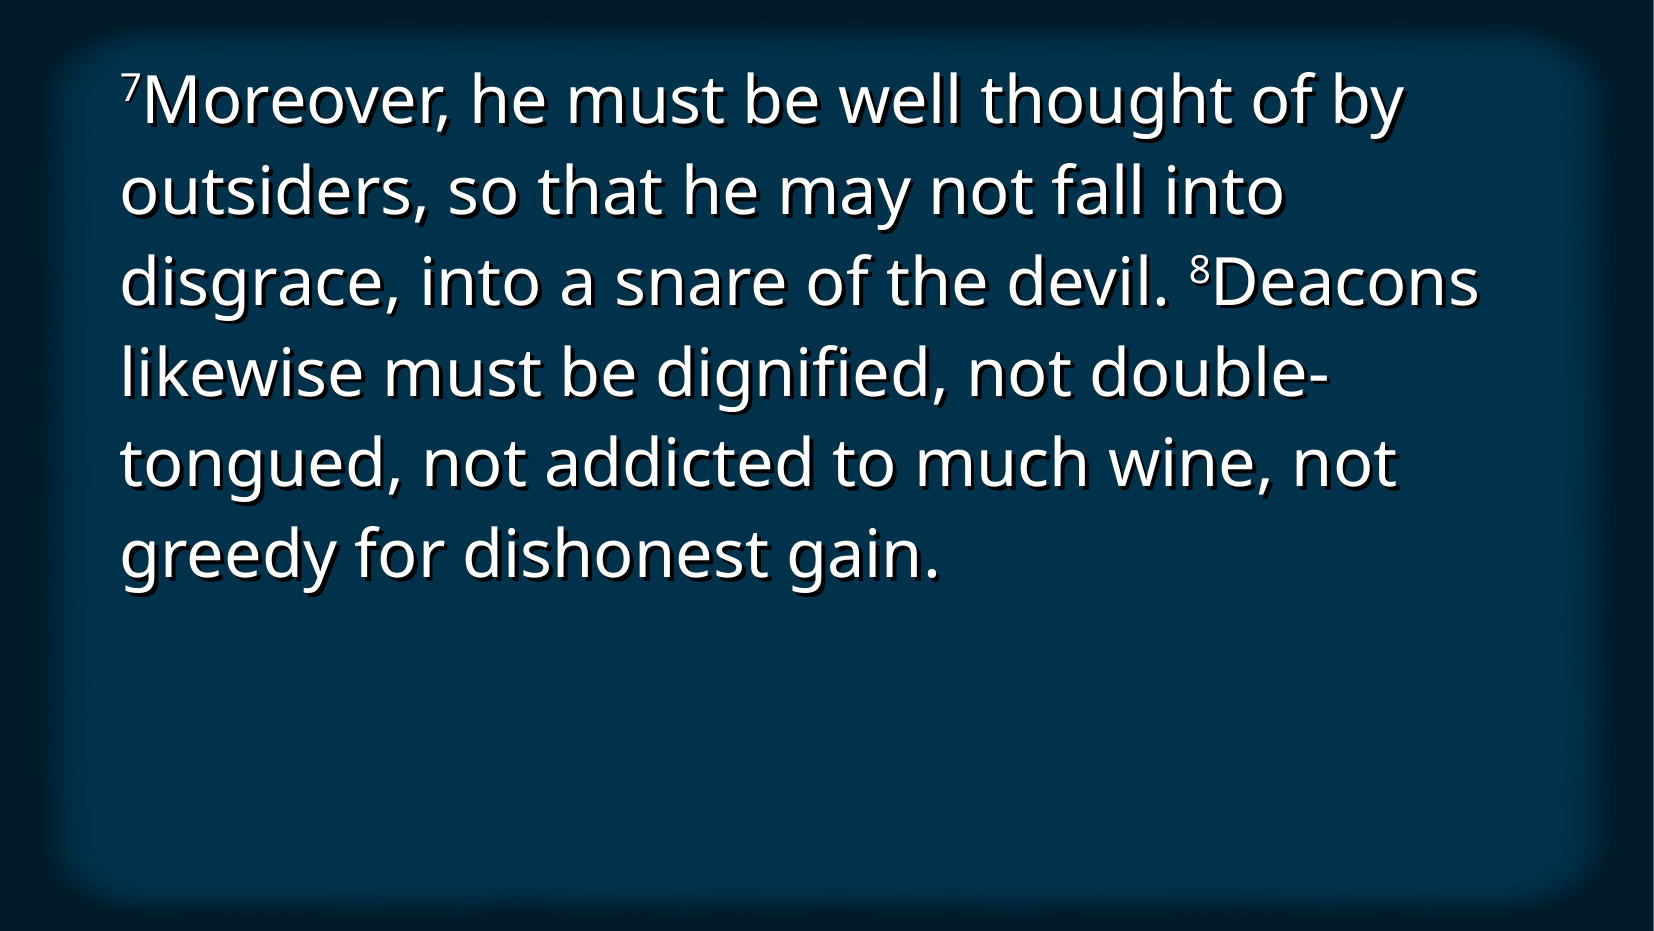

7Moreover, he must be well thought of by outsiders, so that he may not fall into disgrace, into a snare of the devil. 8Deacons likewise must be dignified, not double-tongued, not addicted to much wine, not greedy for dishonest gain.